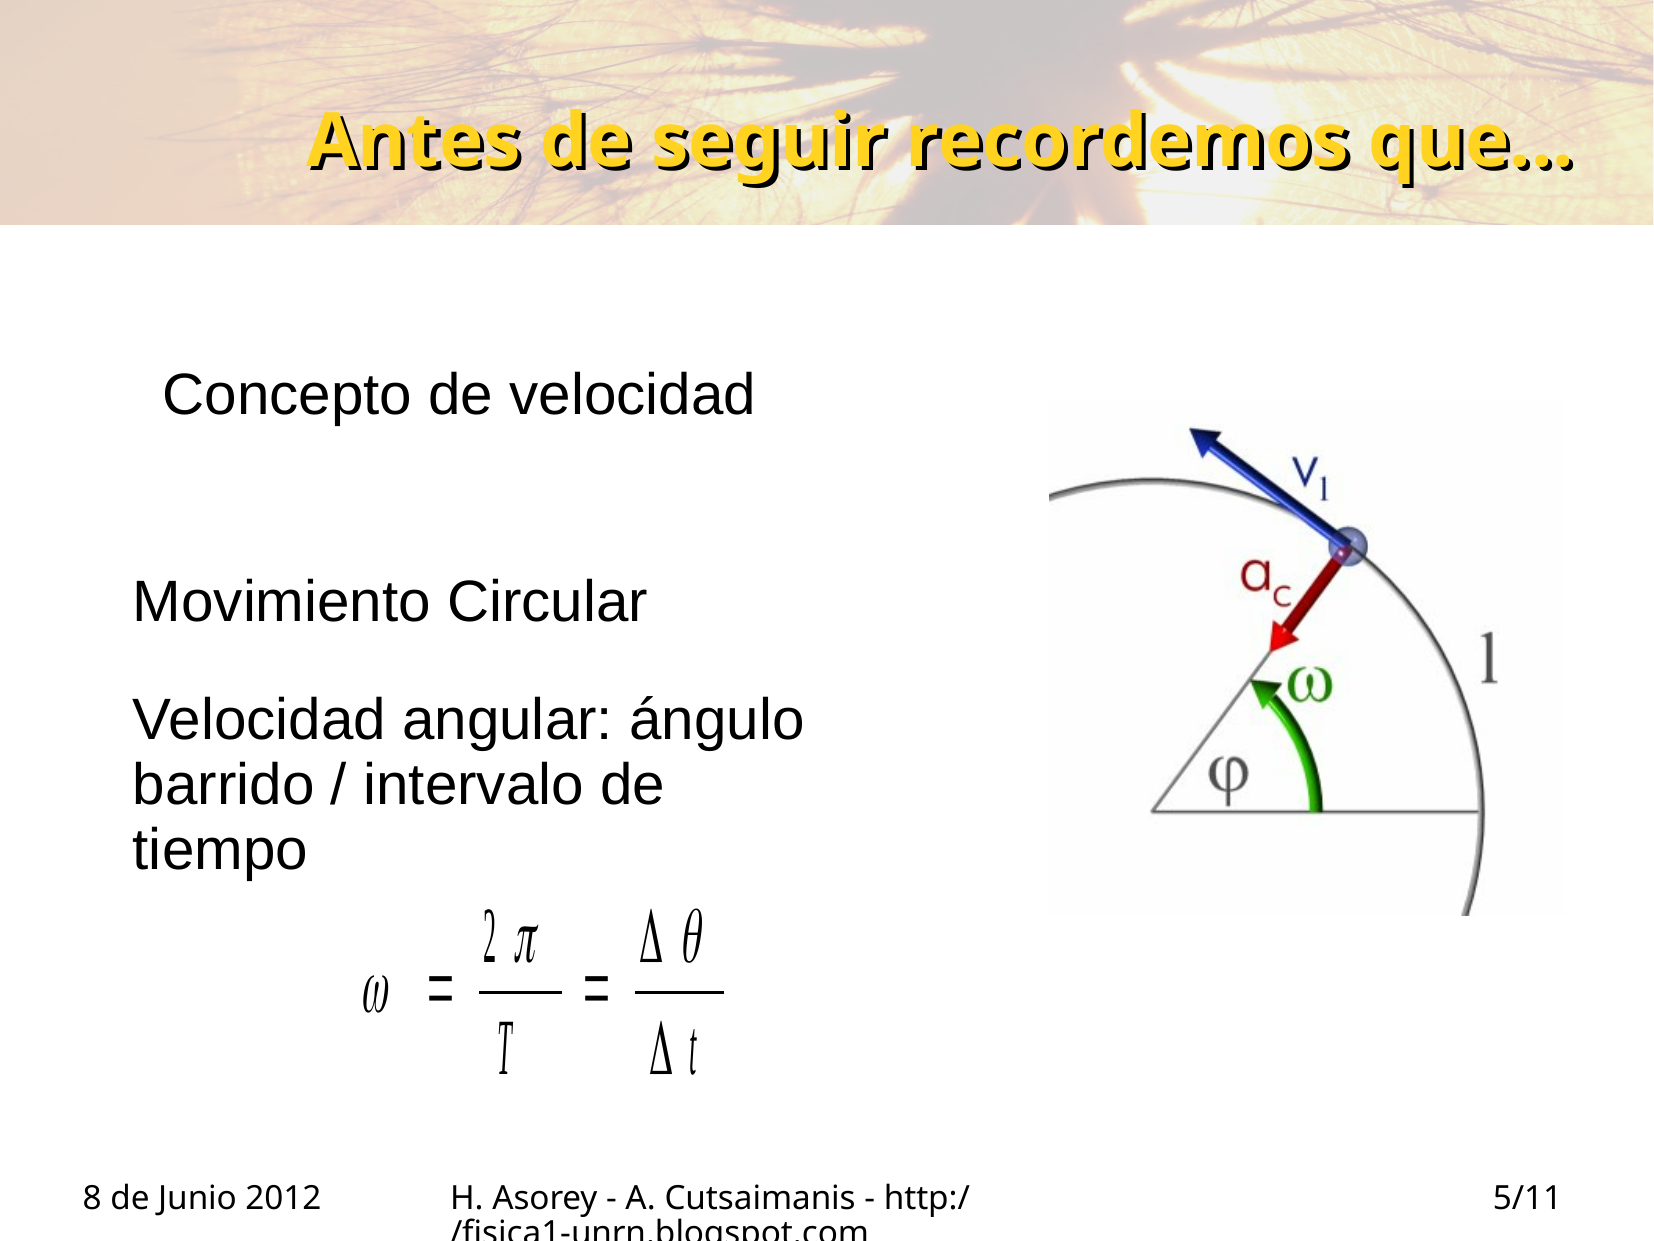

# Antes de seguir recordemos que...
Concepto de velocidad
Movimiento Circular
Velocidad angular: ángulo barrido / intervalo de tiempo
8 de Junio 2012
H. Asorey - A. Cutsaimanis - http://fisica1-unrn.blogspot.com
5